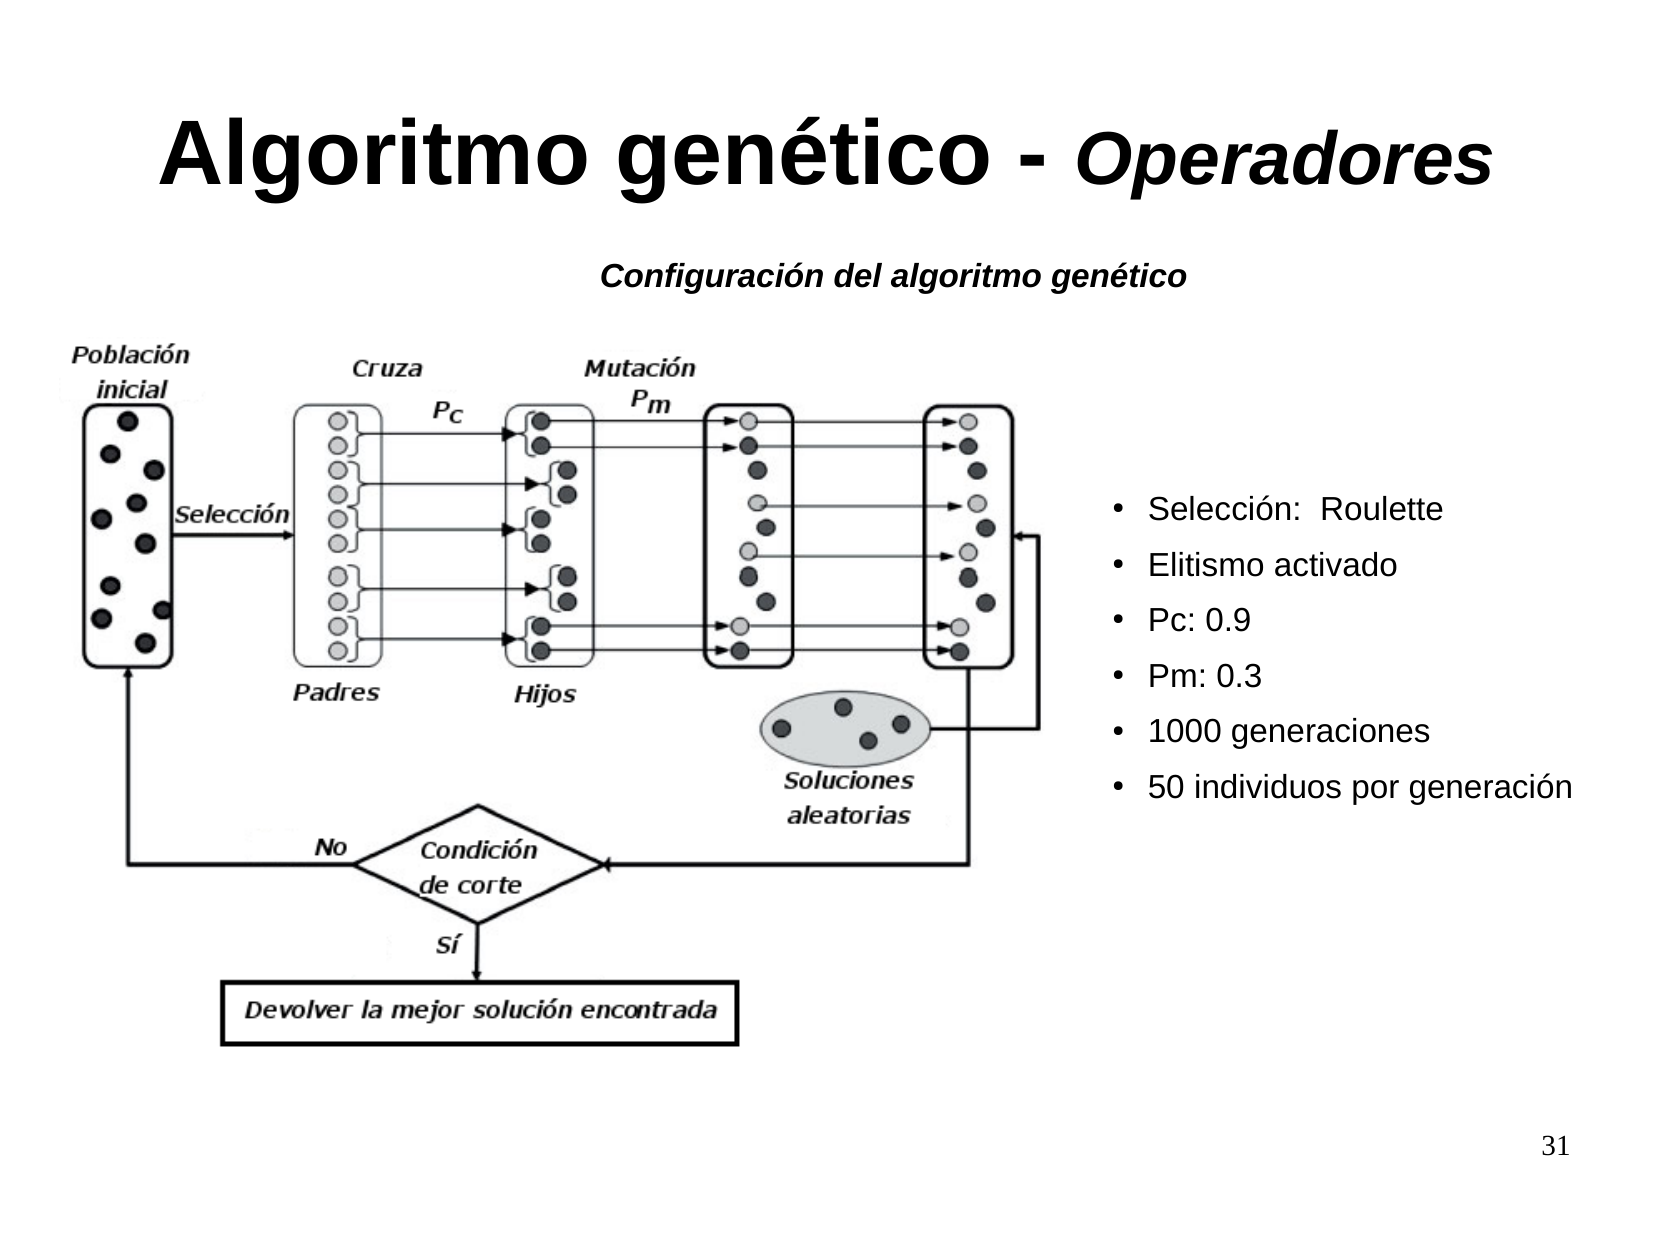

# Algoritmo genético - Operadores
Configuración del algoritmo genético
Selección: Roulette
Elitismo activado
Pc: 0.9
Pm: 0.3
1000 generaciones
50 individuos por generación
31